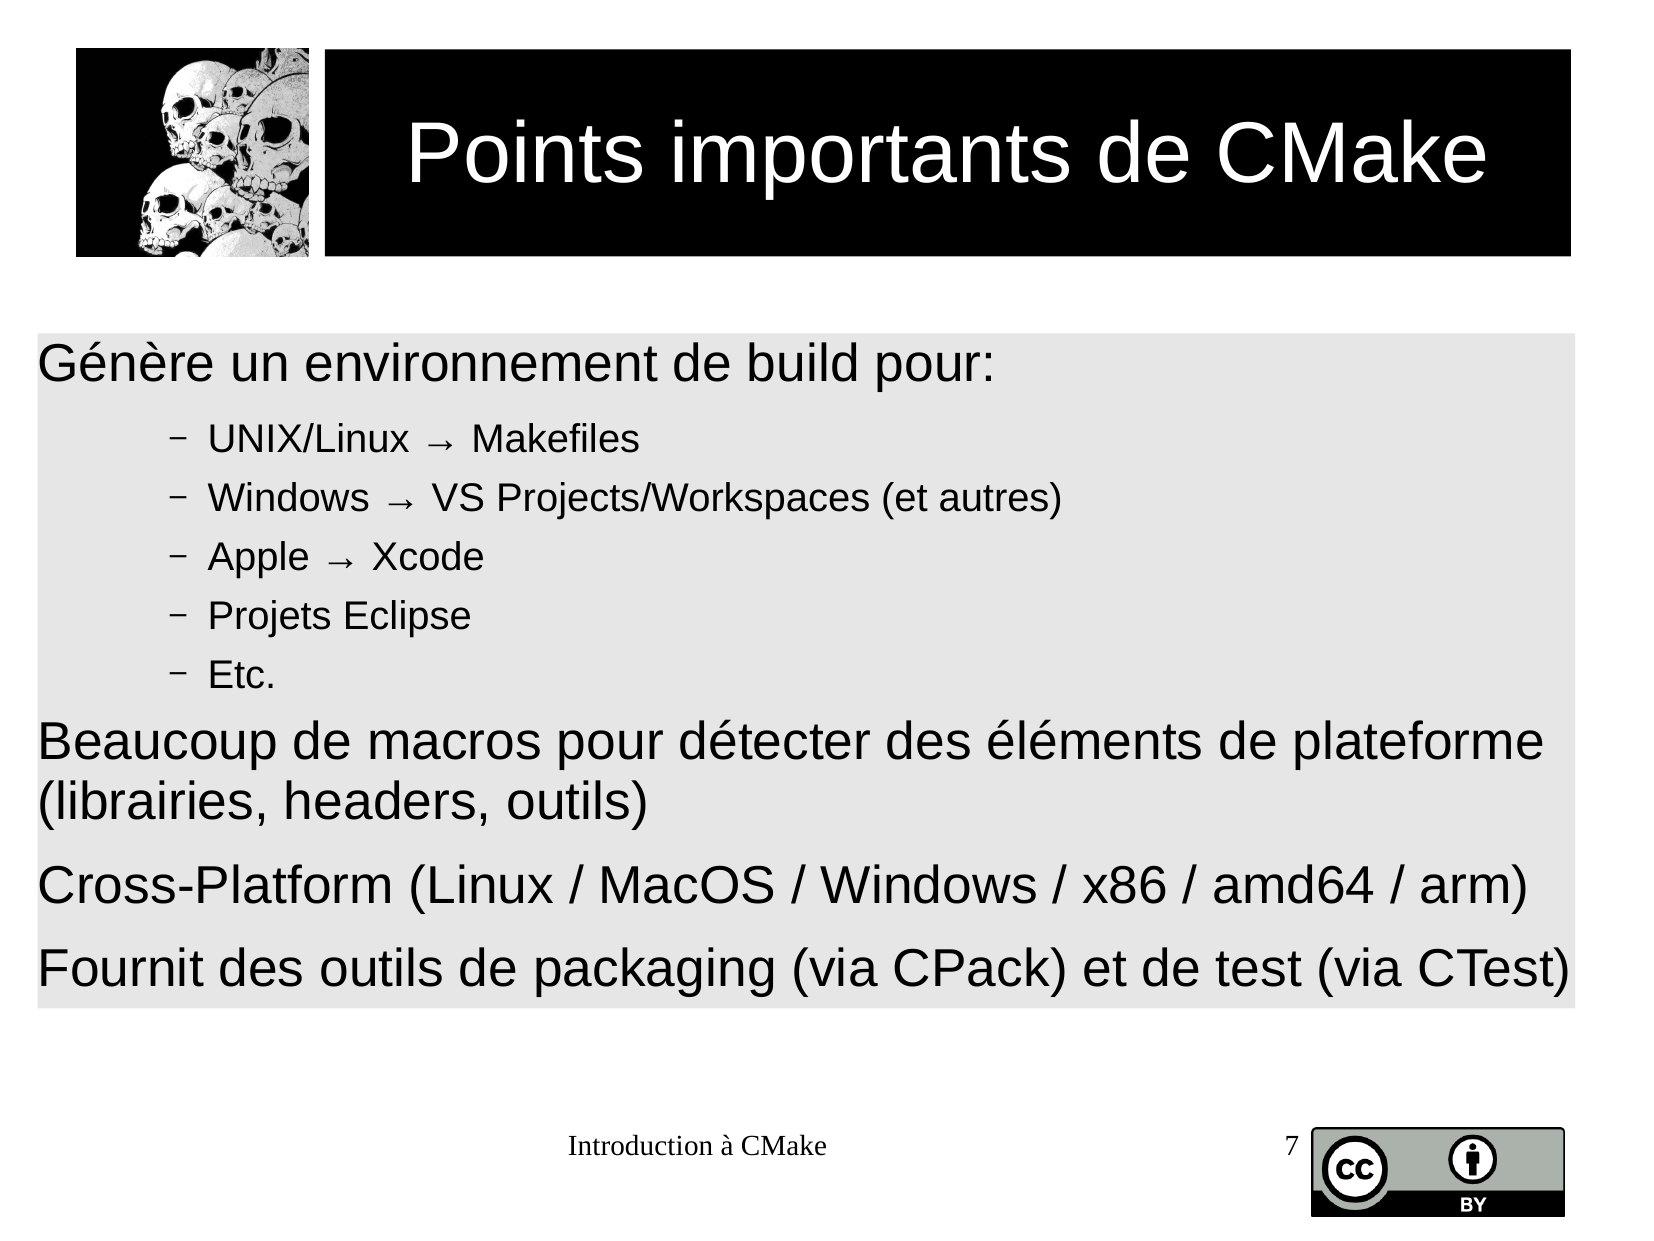

# Points importants de CMake
Génère un environnement de build pour:
UNIX/Linux → Makefiles
Windows → VS Projects/Workspaces (et autres)
Apple → Xcode
Projets Eclipse
Etc.
Beaucoup de macros pour détecter des éléments de plateforme (librairies, headers, outils)
Cross-Platform (Linux / MacOS / Windows / x86 / amd64 / arm)
Fournit des outils de packaging (via CPack) et de test (via CTest)
Introduction à CMake
7